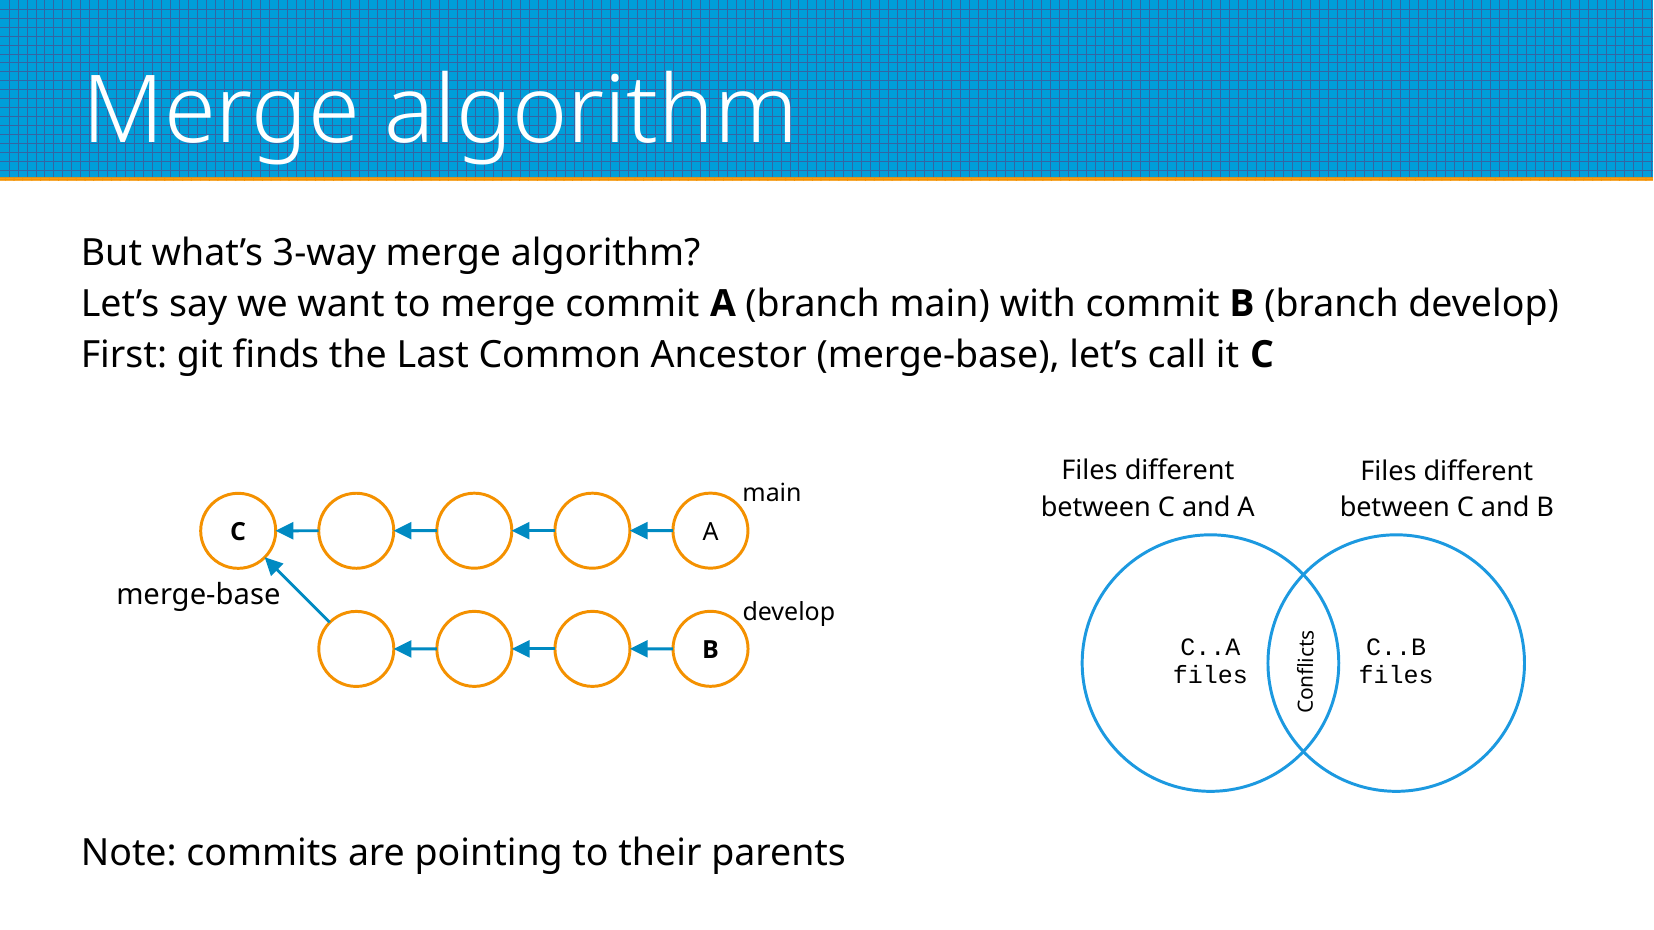

# Merge algorithm
But what’s 3-way merge algorithm?
Let’s say we want to merge commit A (branch main) with commit B (branch develop)
First: git finds the Last Common Ancestor (merge-base), let’s call it C
Files different
between C and A
Files different
between C and B
main
A
C
C..A
files
C..B
files
merge-base
develop
B
Conflicts
Note: commits are pointing to their parents